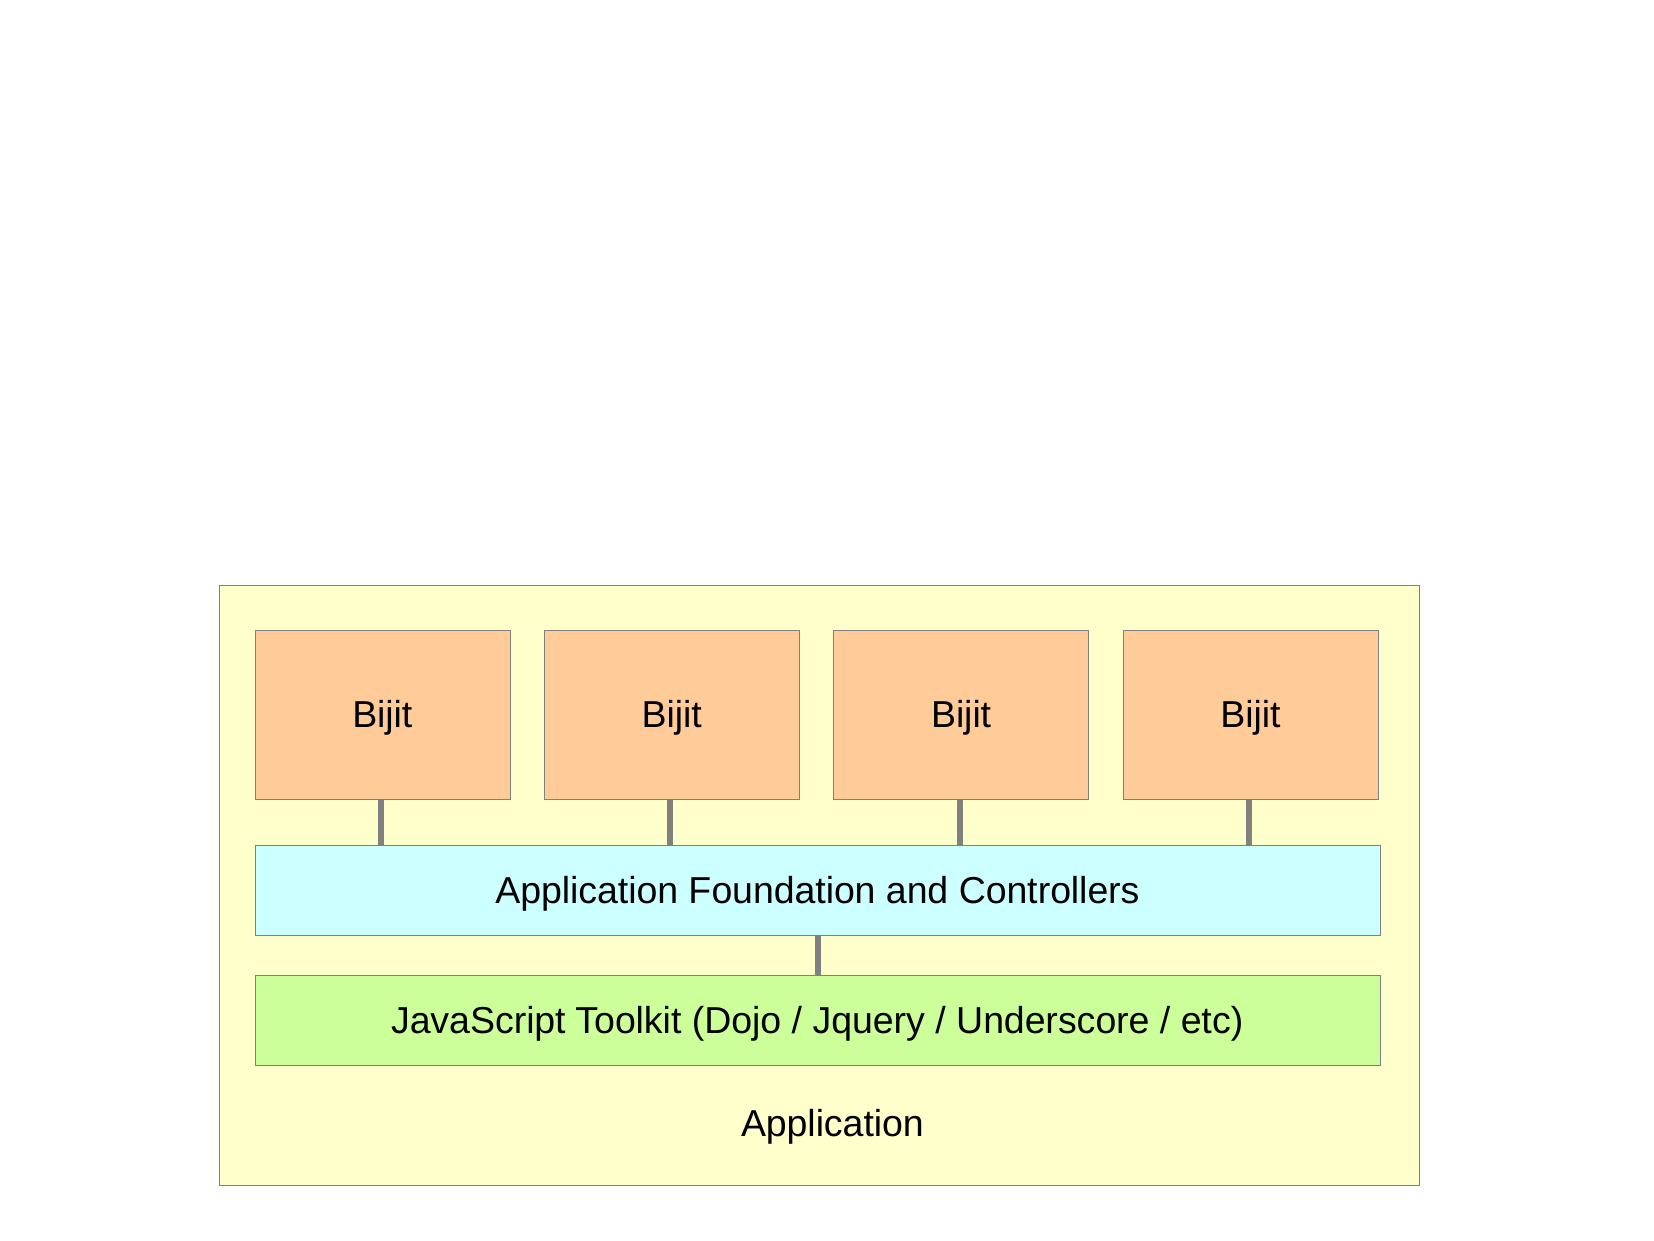

Bijit
Bijit
Bijit
Bijit
Application Foundation and Controllers
JavaScript Toolkit (Dojo / Jquery / Underscore / etc)
Application